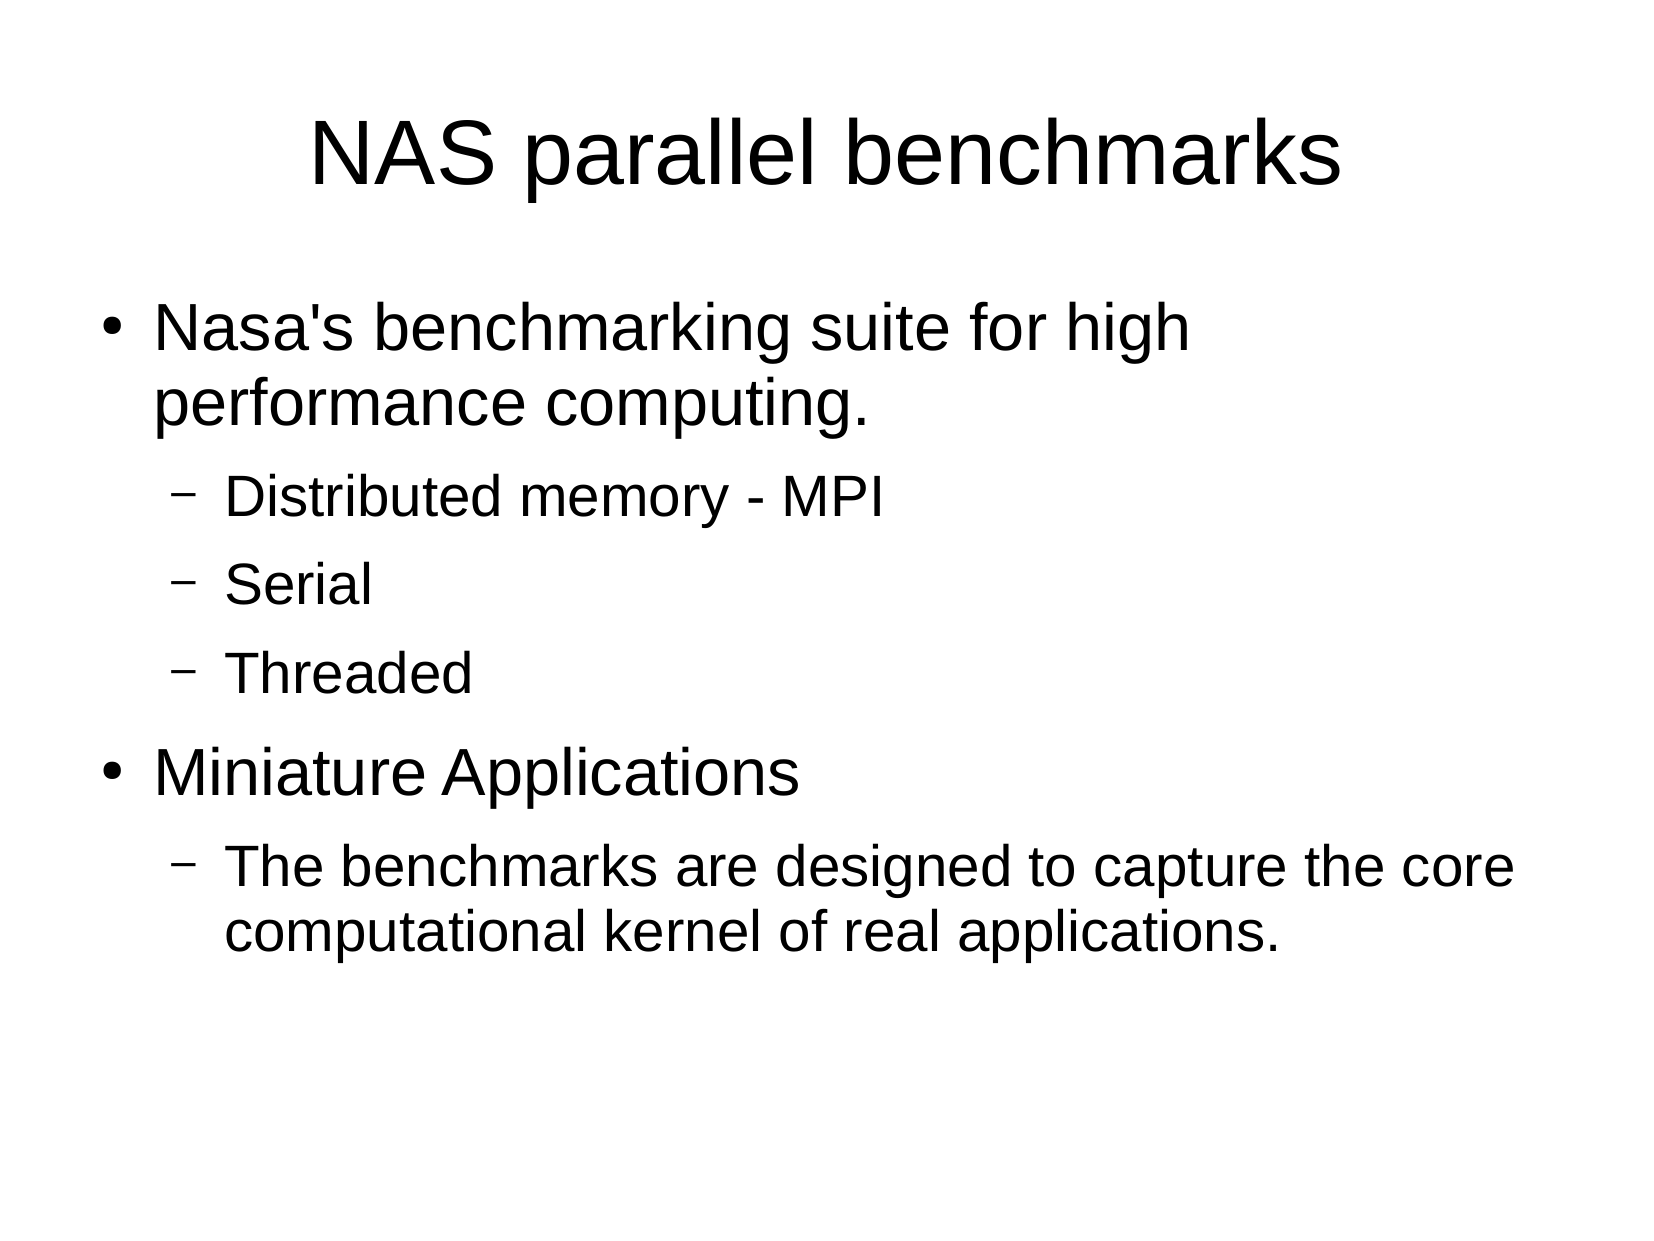

# NAS parallel benchmarks
Nasa's benchmarking suite for high performance computing.
Distributed memory - MPI
Serial
Threaded
Miniature Applications
The benchmarks are designed to capture the core computational kernel of real applications.